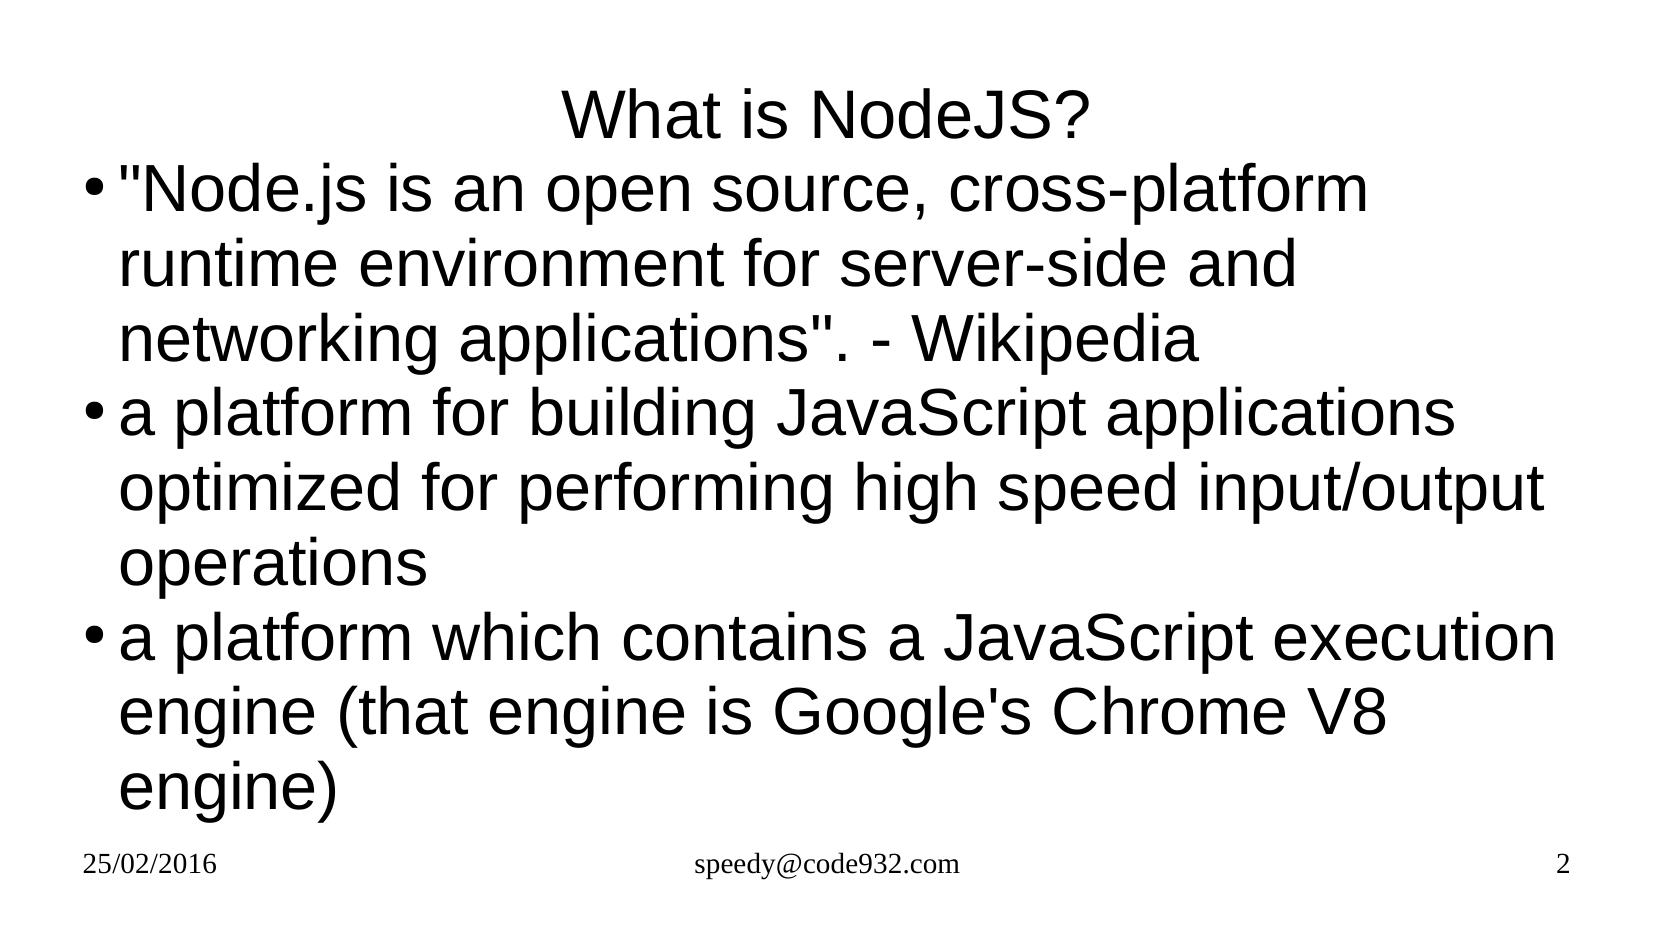

# What is NodeJS?
"Node.js is an open source, cross-platform runtime environment for server-side and networking applications". - Wikipedia
a platform for building JavaScript applications optimized for performing high speed input/output operations
a platform which contains a JavaScript execution engine (that engine is Google's Chrome V8 engine)
25/02/2016
speedy@code932.com
2